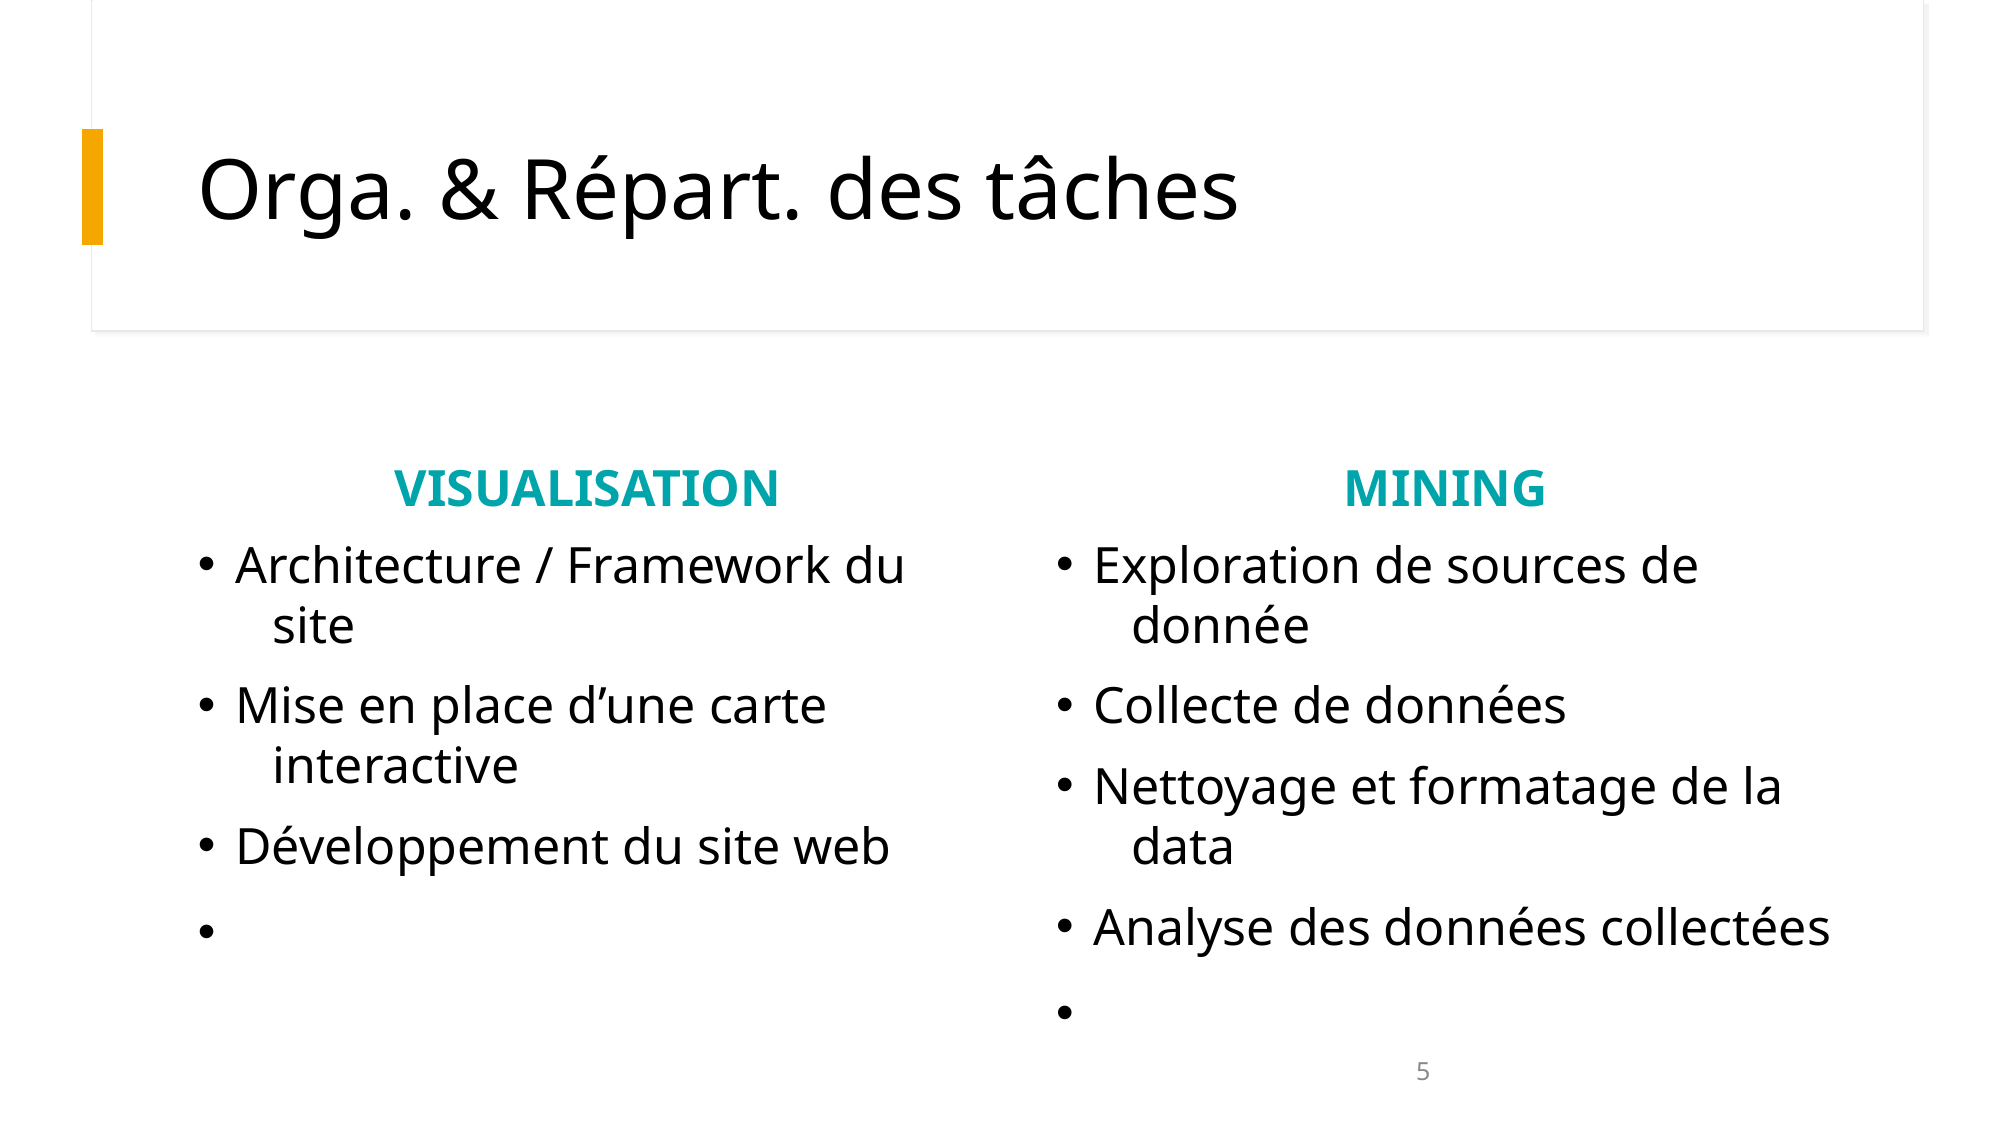

# Orga. & Répart. des tâches
VISUALISATION
MINING
Architecture / Framework du site
Mise en place d’une carte interactive
Développement du site web
Exploration de sources de donnée
Collecte de données
Nettoyage et formatage de la data
Analyse des données collectées
5